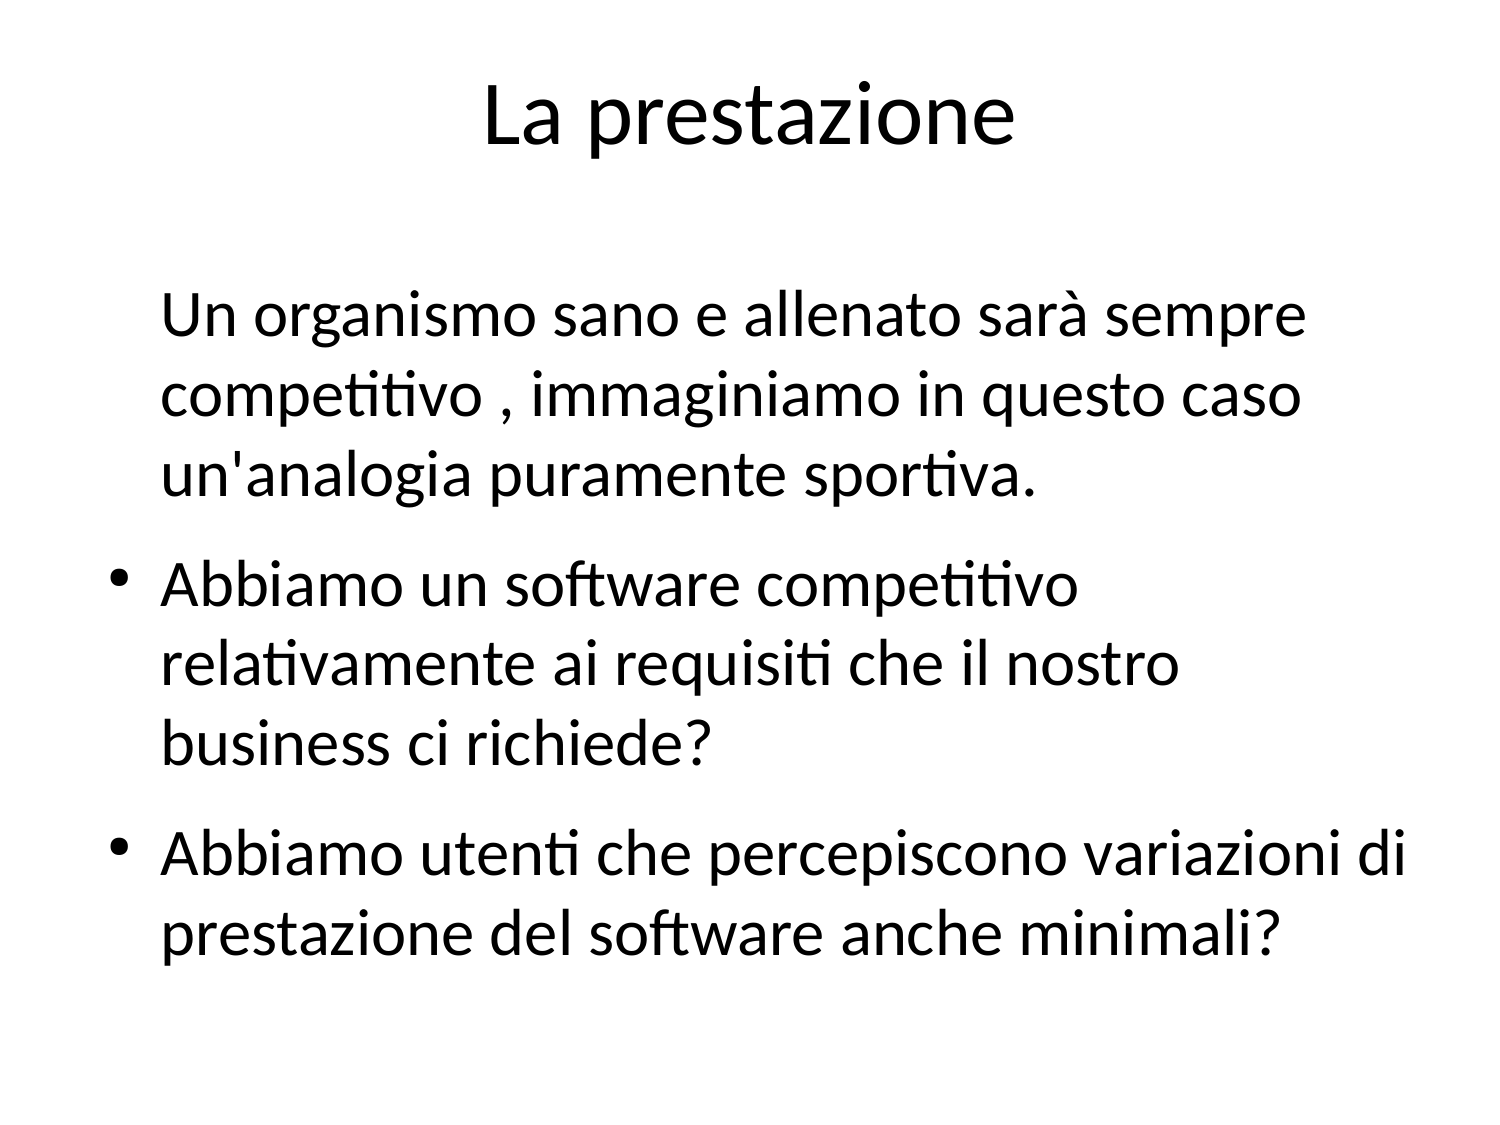

# La prestazione
Un organismo sano e allenato sarà sempre competitivo , immaginiamo in questo caso un'analogia puramente sportiva.
Abbiamo un software competitivo relativamente ai requisiti che il nostro business ci richiede?
Abbiamo utenti che percepiscono variazioni di prestazione del software anche minimali?